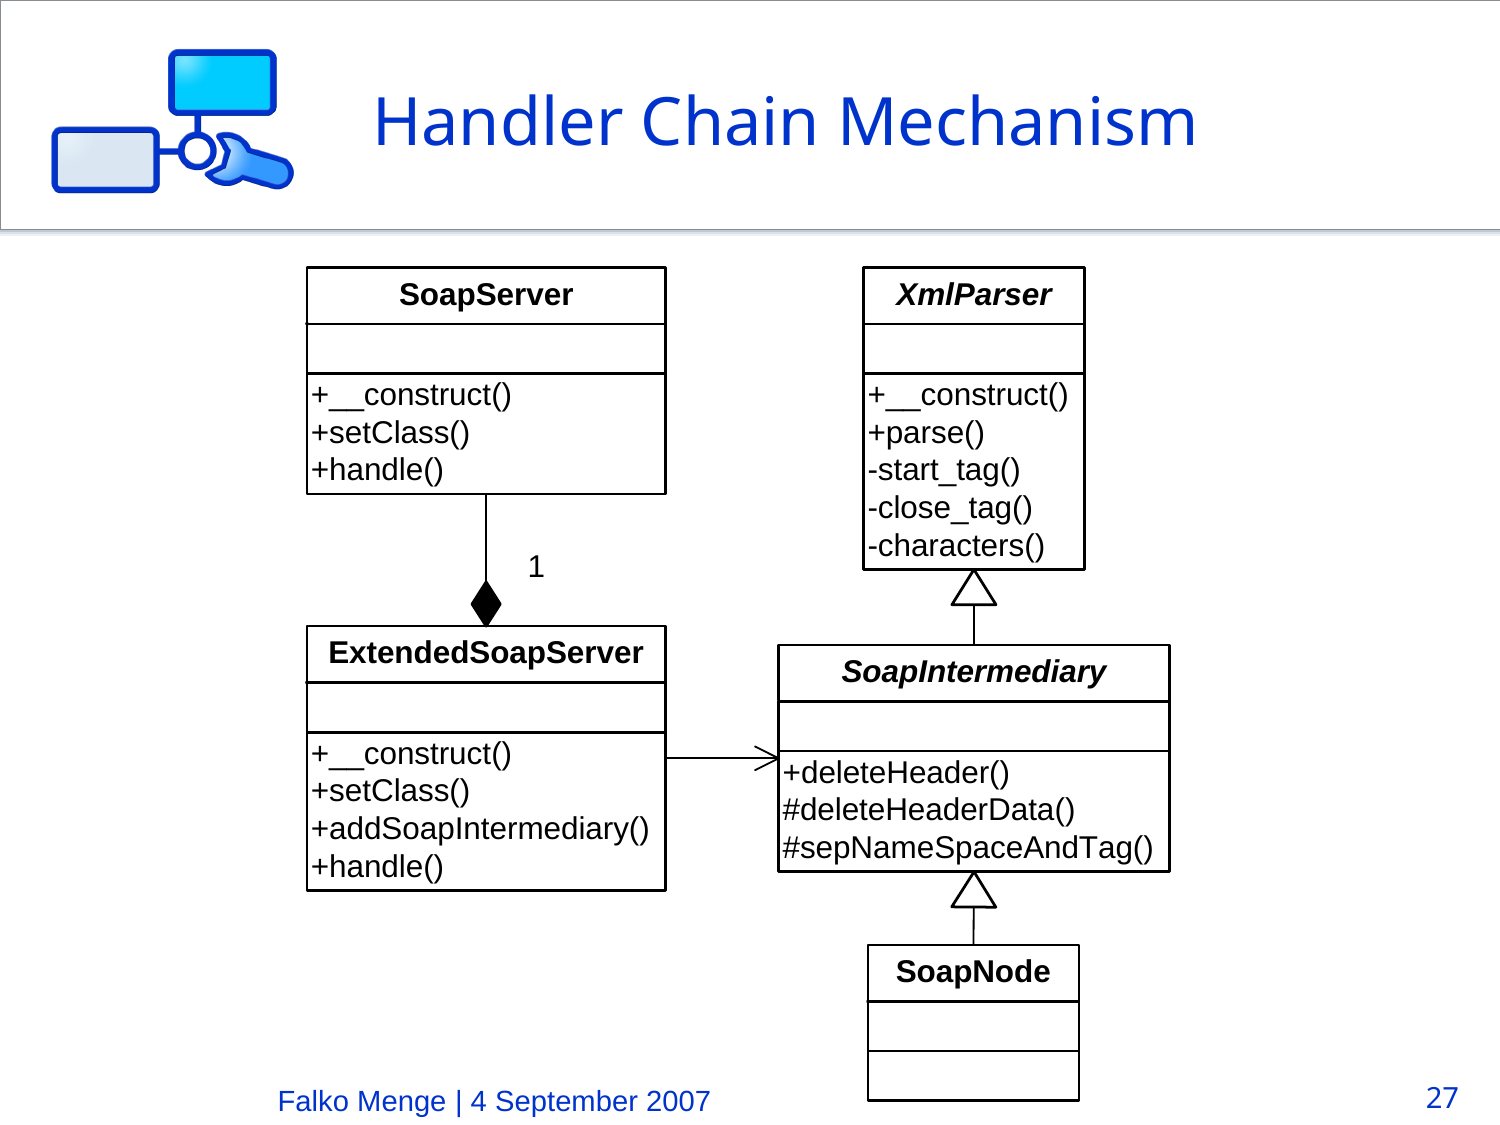

# Handler Chain Mechanism
Falko Menge
27